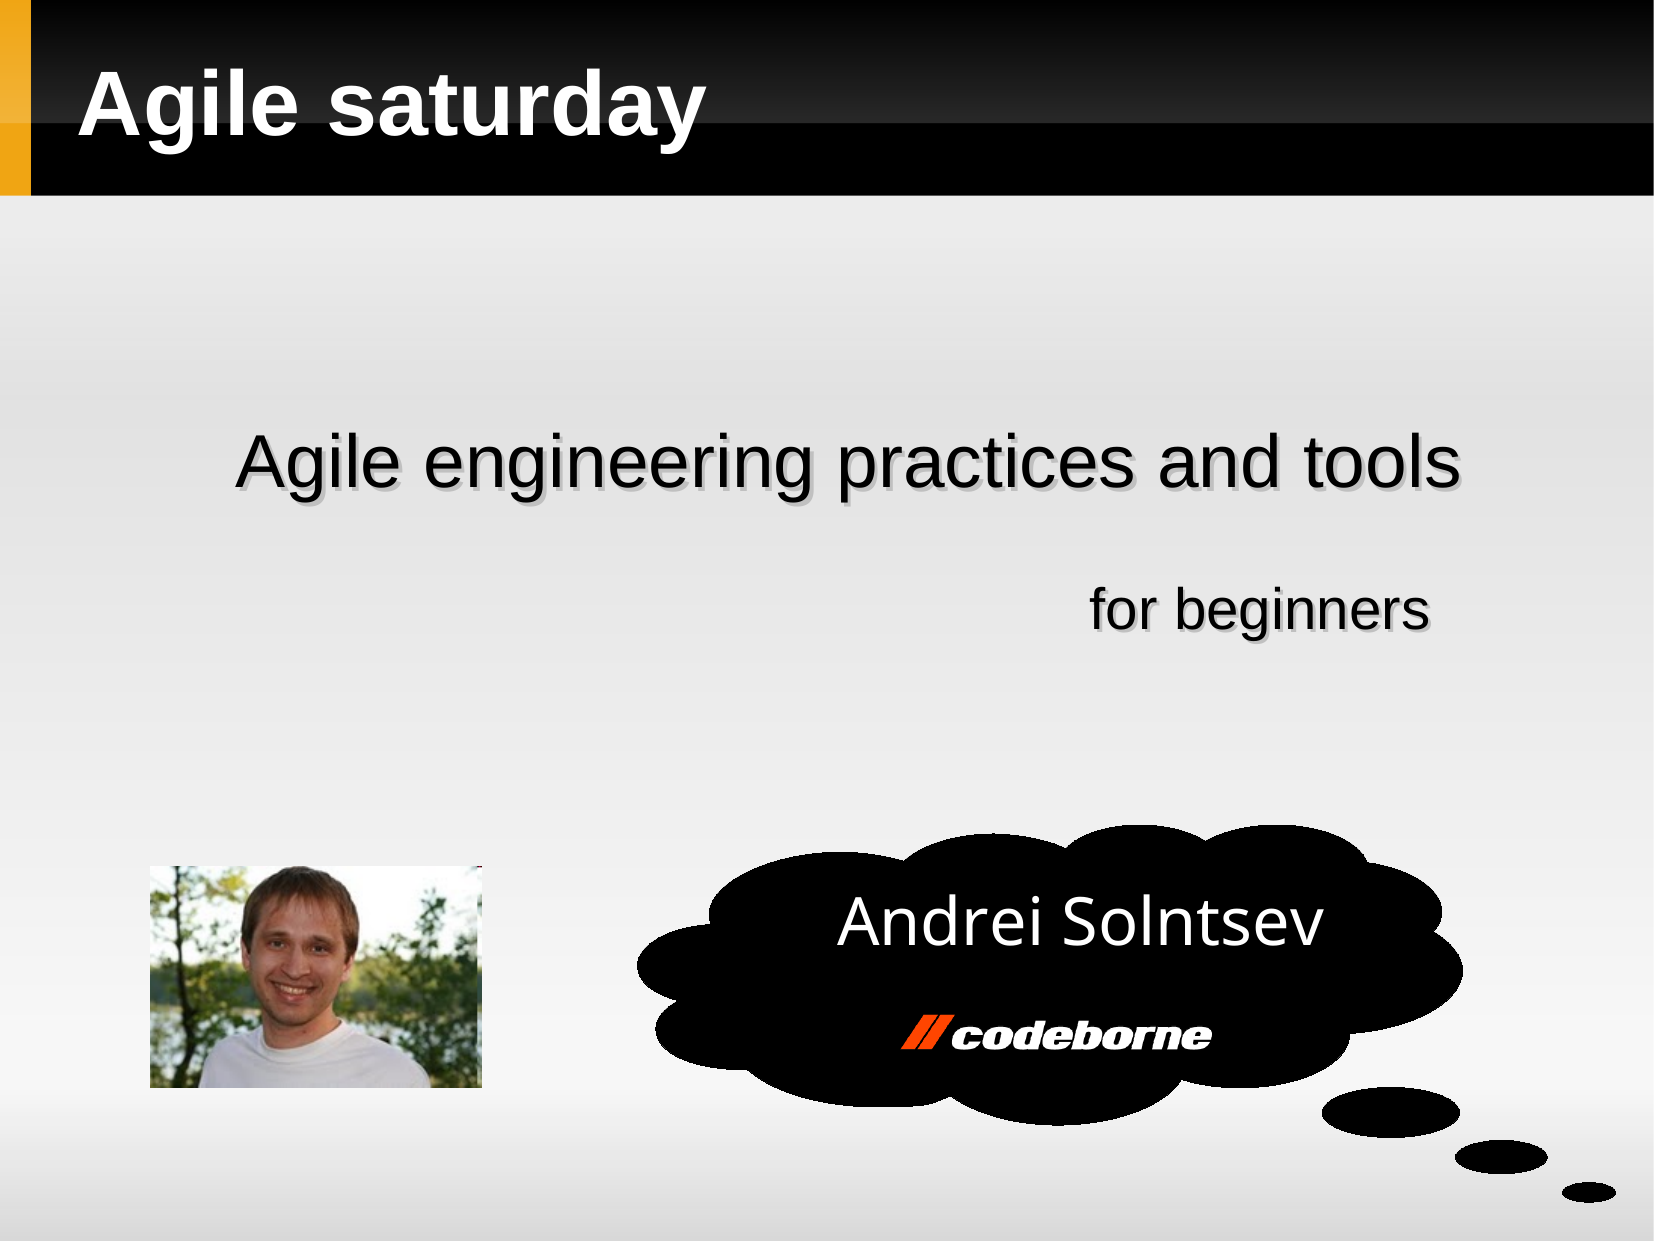

# Agile saturday
Agile engineering practices and tools
for beginners
Andrei Solntsev